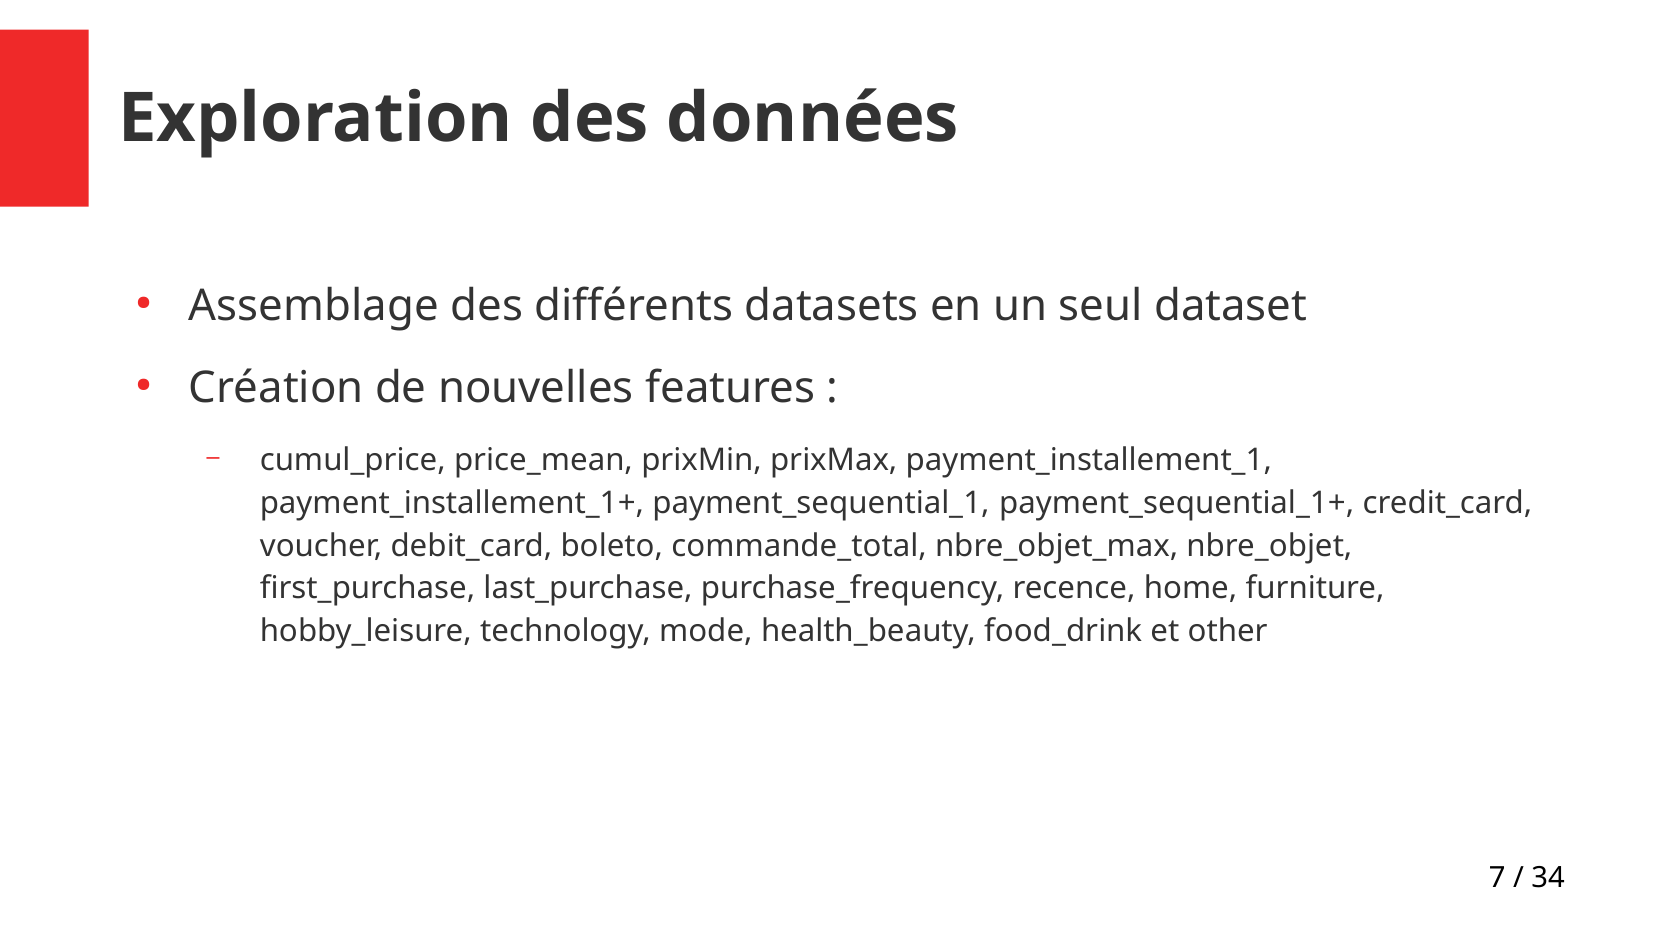

# Exploration des données
Assemblage des différents datasets en un seul dataset
Création de nouvelles features :
cumul_price, price_mean, prixMin, prixMax, payment_installement_1, payment_installement_1+, payment_sequential_1, payment_sequential_1+, credit_card, voucher, debit_card, boleto, commande_total, nbre_objet_max, nbre_objet, first_purchase, last_purchase, purchase_frequency, recence, home, furniture, hobby_leisure, technology, mode, health_beauty, food_drink et other
7